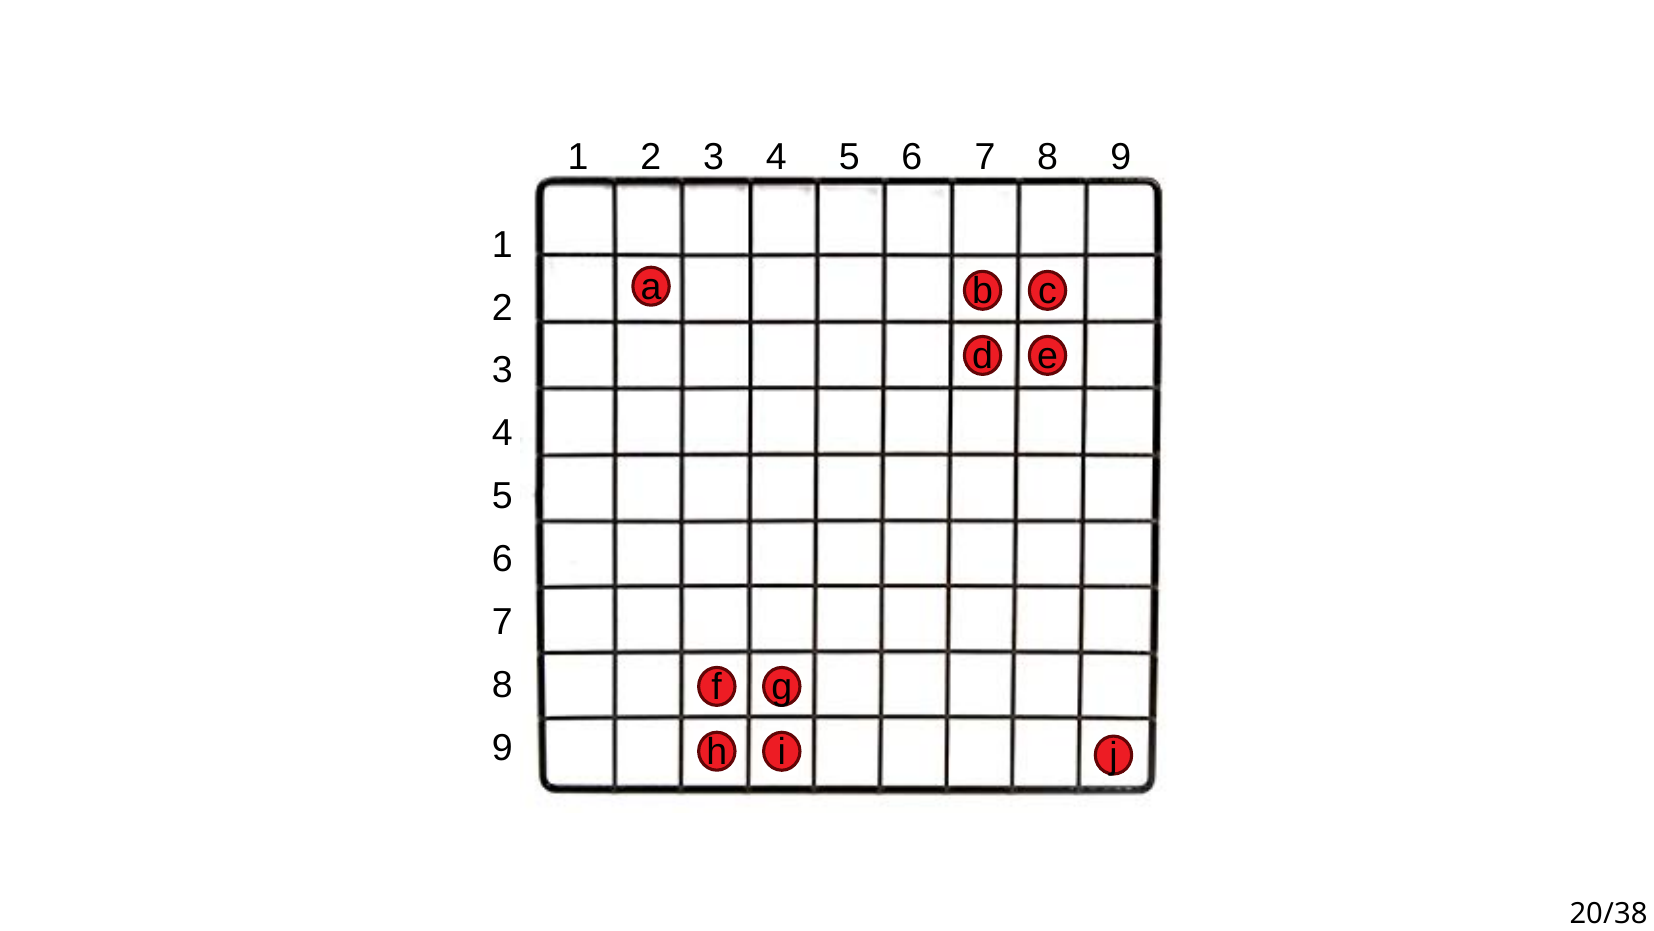

1 2 3 4 5 6 7 8 9
1 2 3 4 5 6 7 8 9
a
b
c
e
d
f
g
h
i
j
20